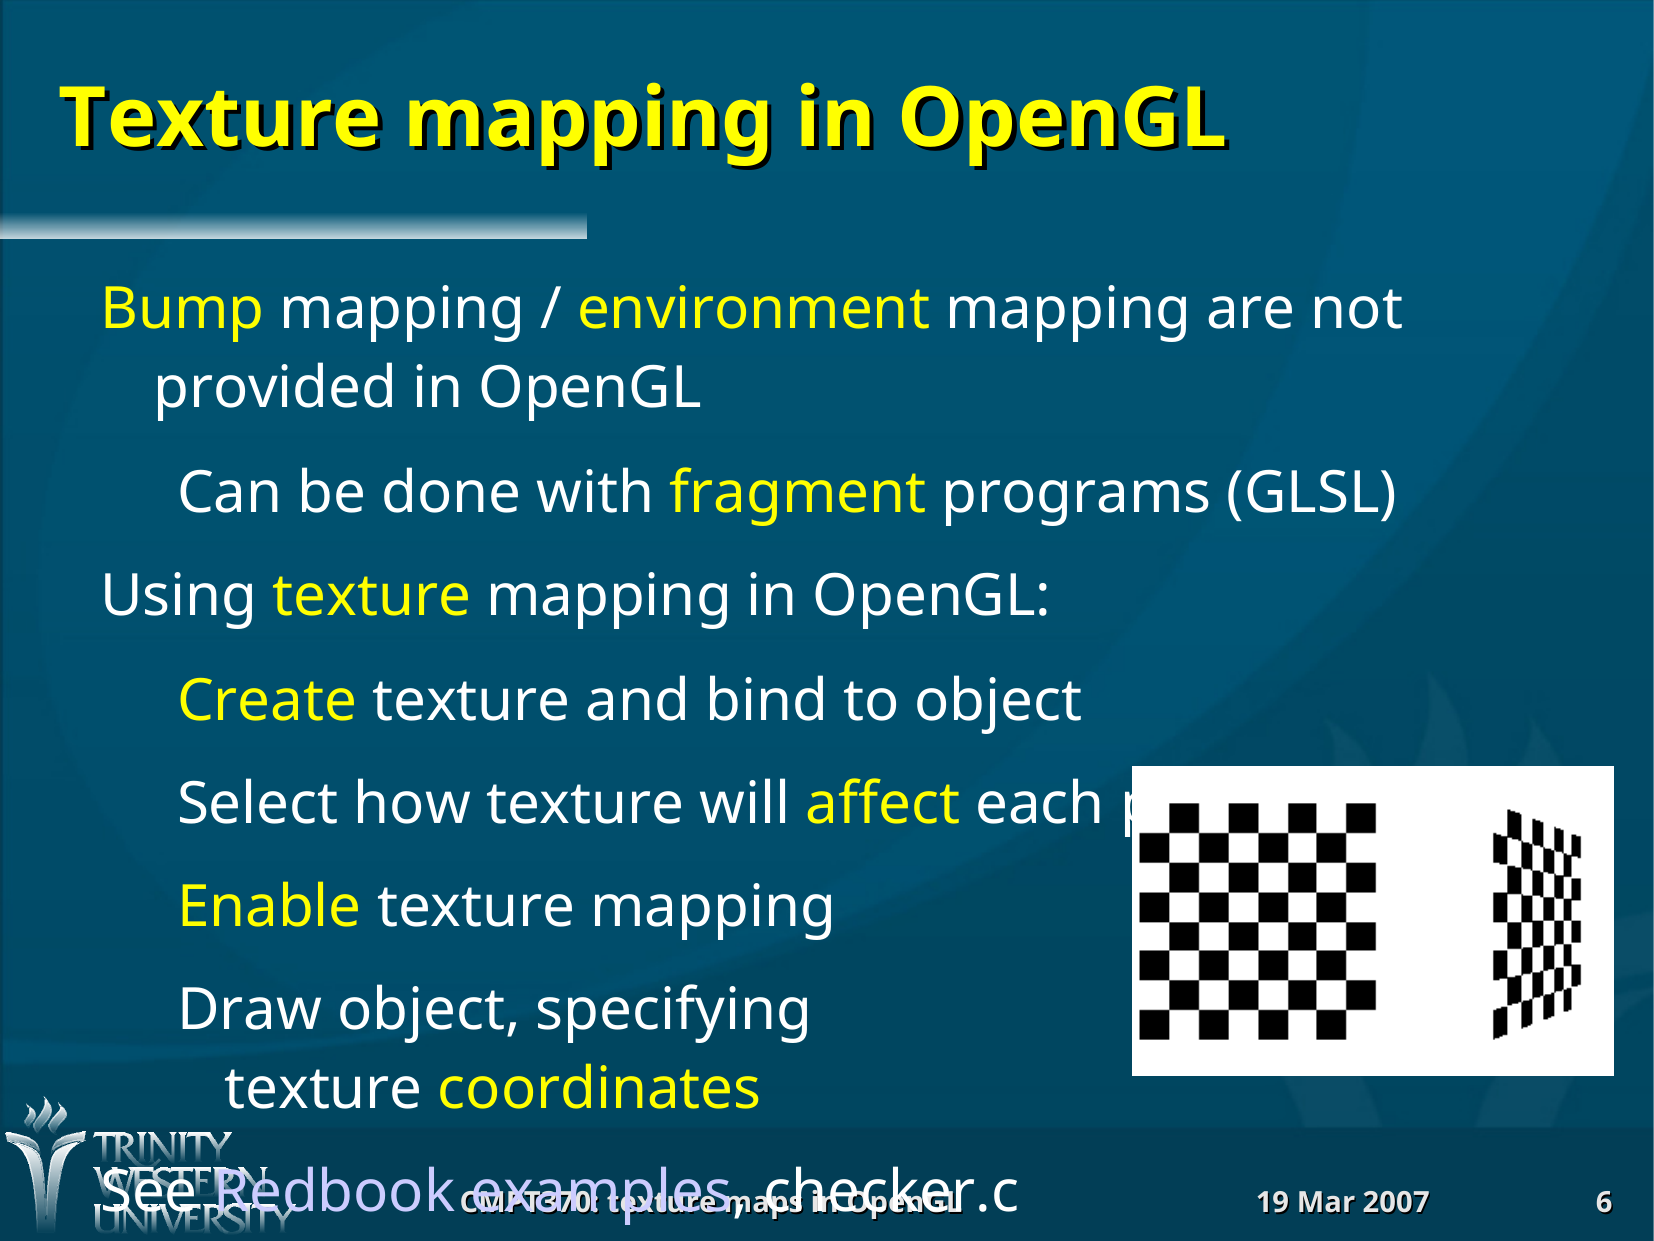

# Texture mapping in OpenGL
Bump mapping / environment mapping are not provided in OpenGL
Can be done with fragment programs (GLSL)
Using texture mapping in OpenGL:
Create texture and bind to object
Select how texture will affect each pixel
Enable texture mapping
Draw object, specifying
texture coordinates
See Redbook examples, checker.c
CMPT370: texture maps in OpenGL
19 Mar 2007
6